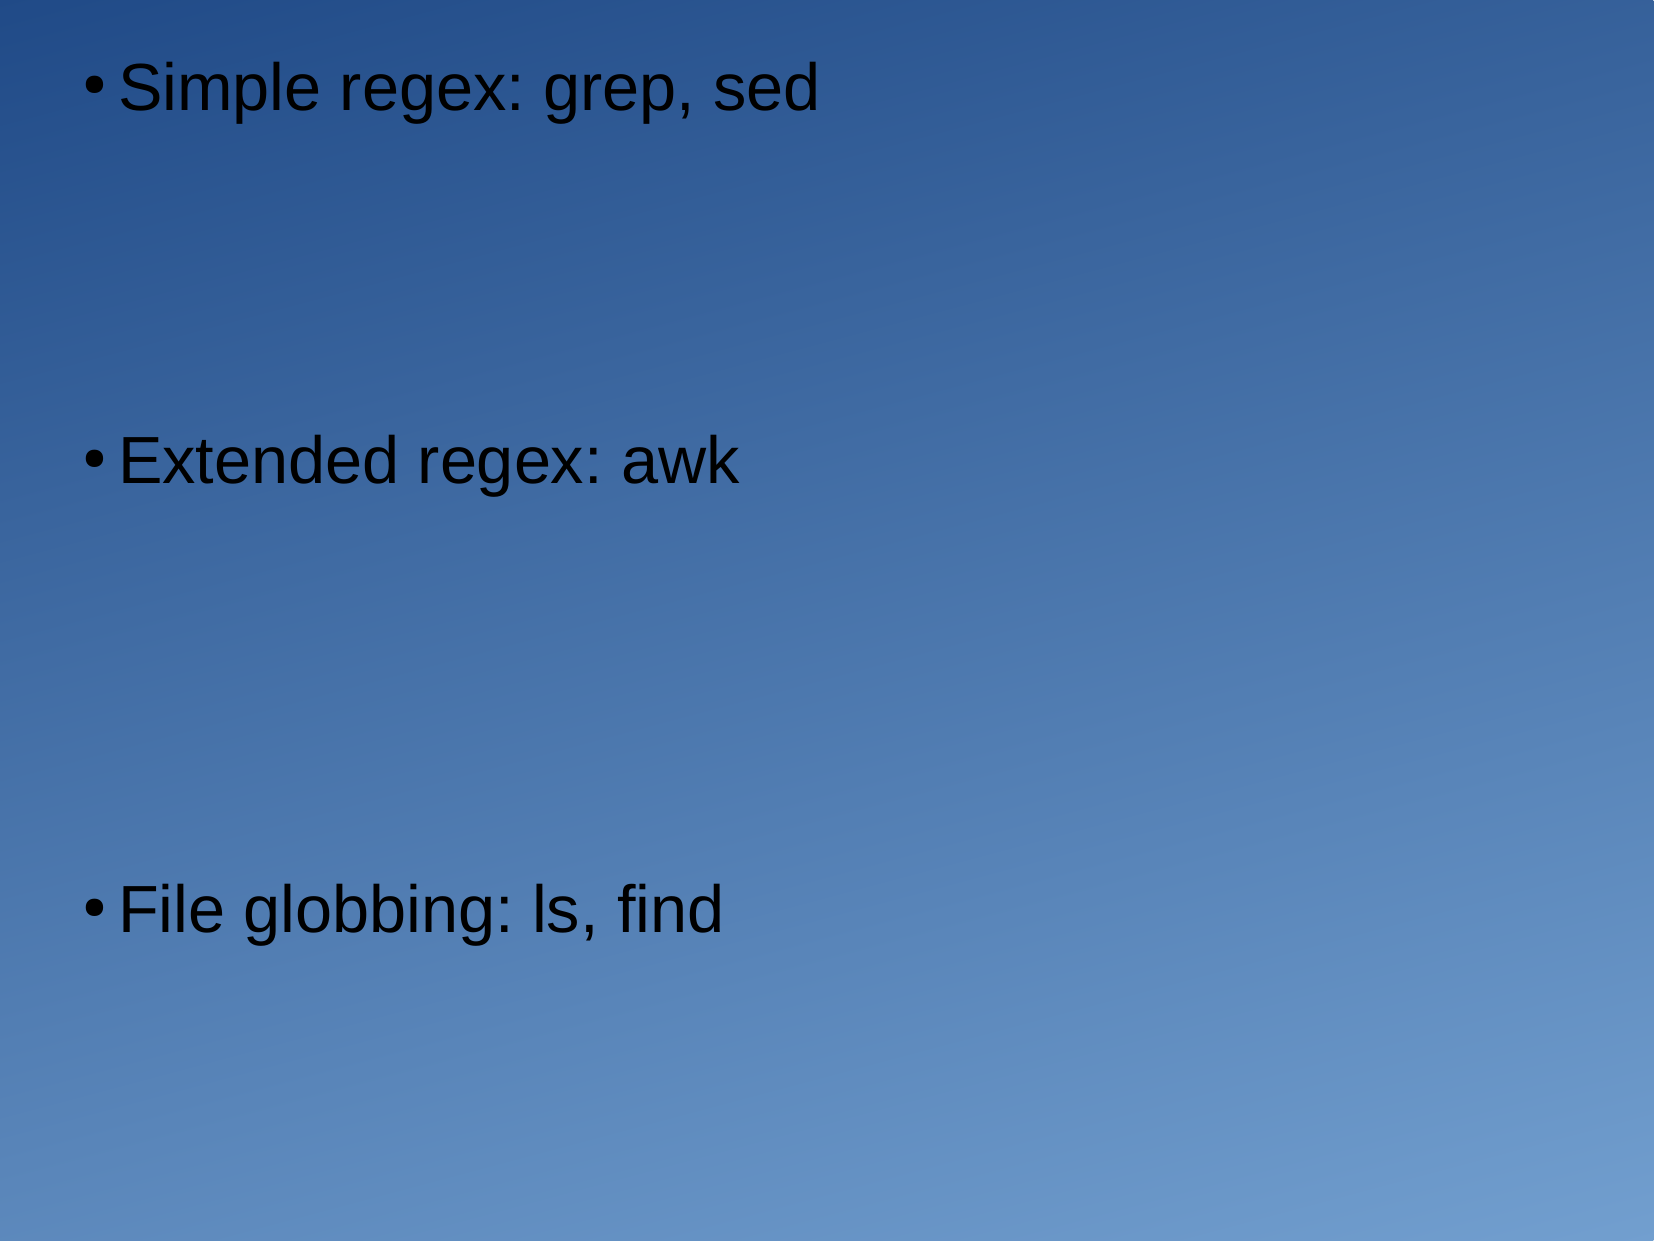

# Simple regex: grep, sed
Extended regex: awk
File globbing: ls, find